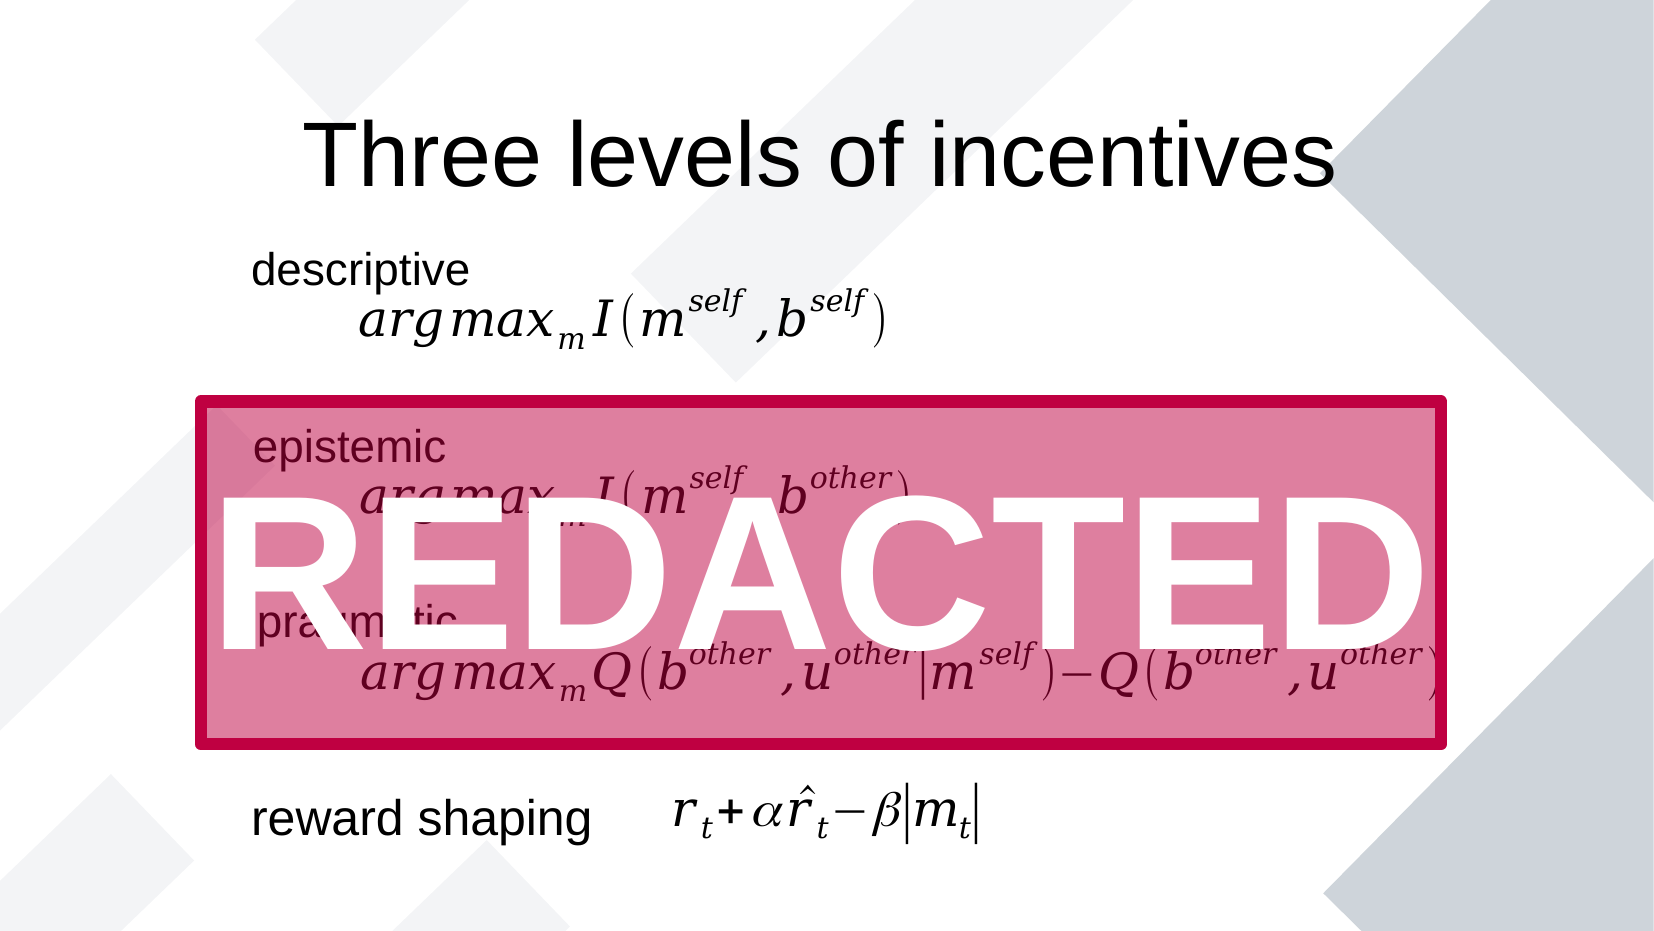

# Three levels of incentives
descriptive
REDACTED
epistemic
pragmatic
reward shaping